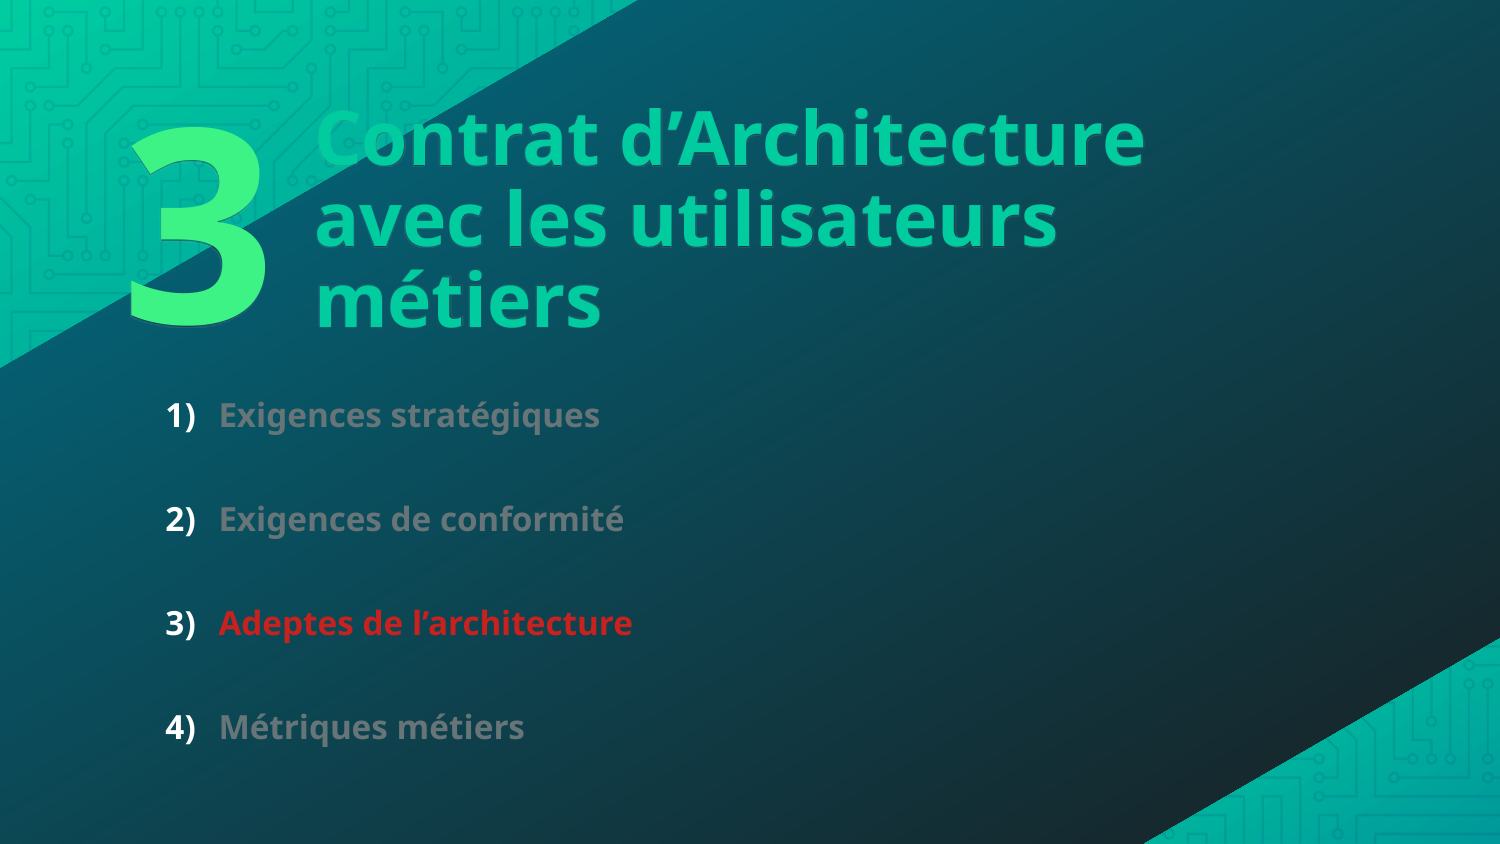

# Contrat d’Architecture avec les utilisateurs métiers
3
Exigences stratégiques
Exigences de conformité
Adeptes de l’architecture
Métriques métiers